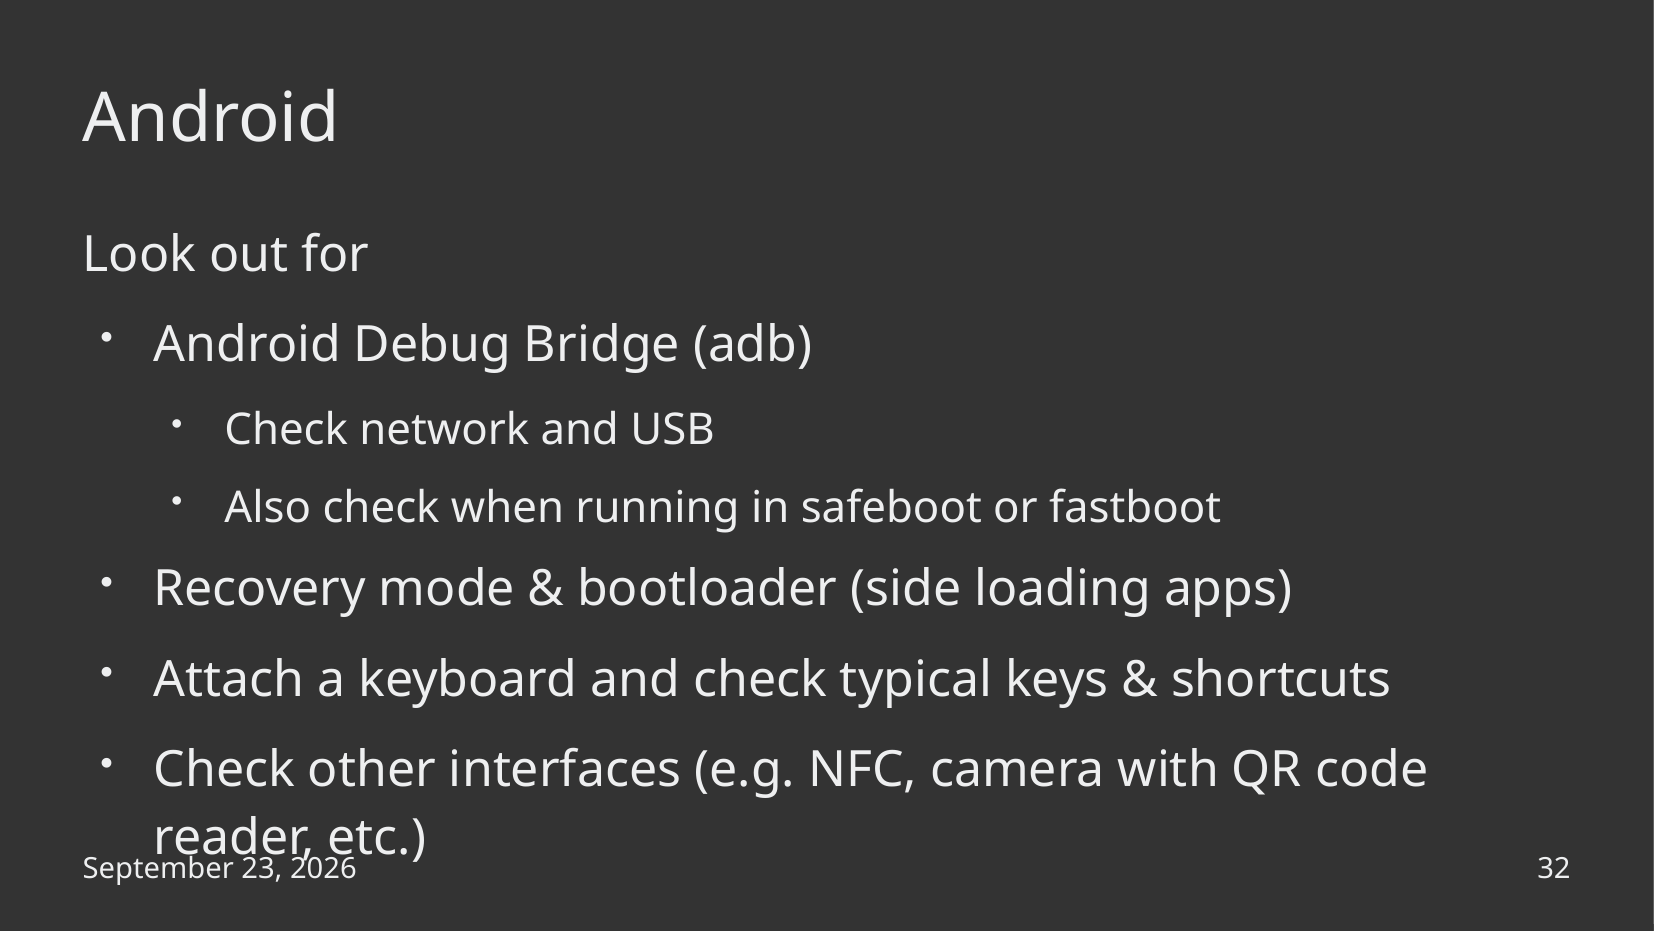

# Android
Look out for
Android Debug Bridge (adb)
Check network and USB
Also check when running in safeboot or fastboot
Recovery mode & bootloader (side loading apps)
Attach a keyboard and check typical keys & shortcuts
Check other interfaces (e.g. NFC, camera with QR code reader, etc.)
32